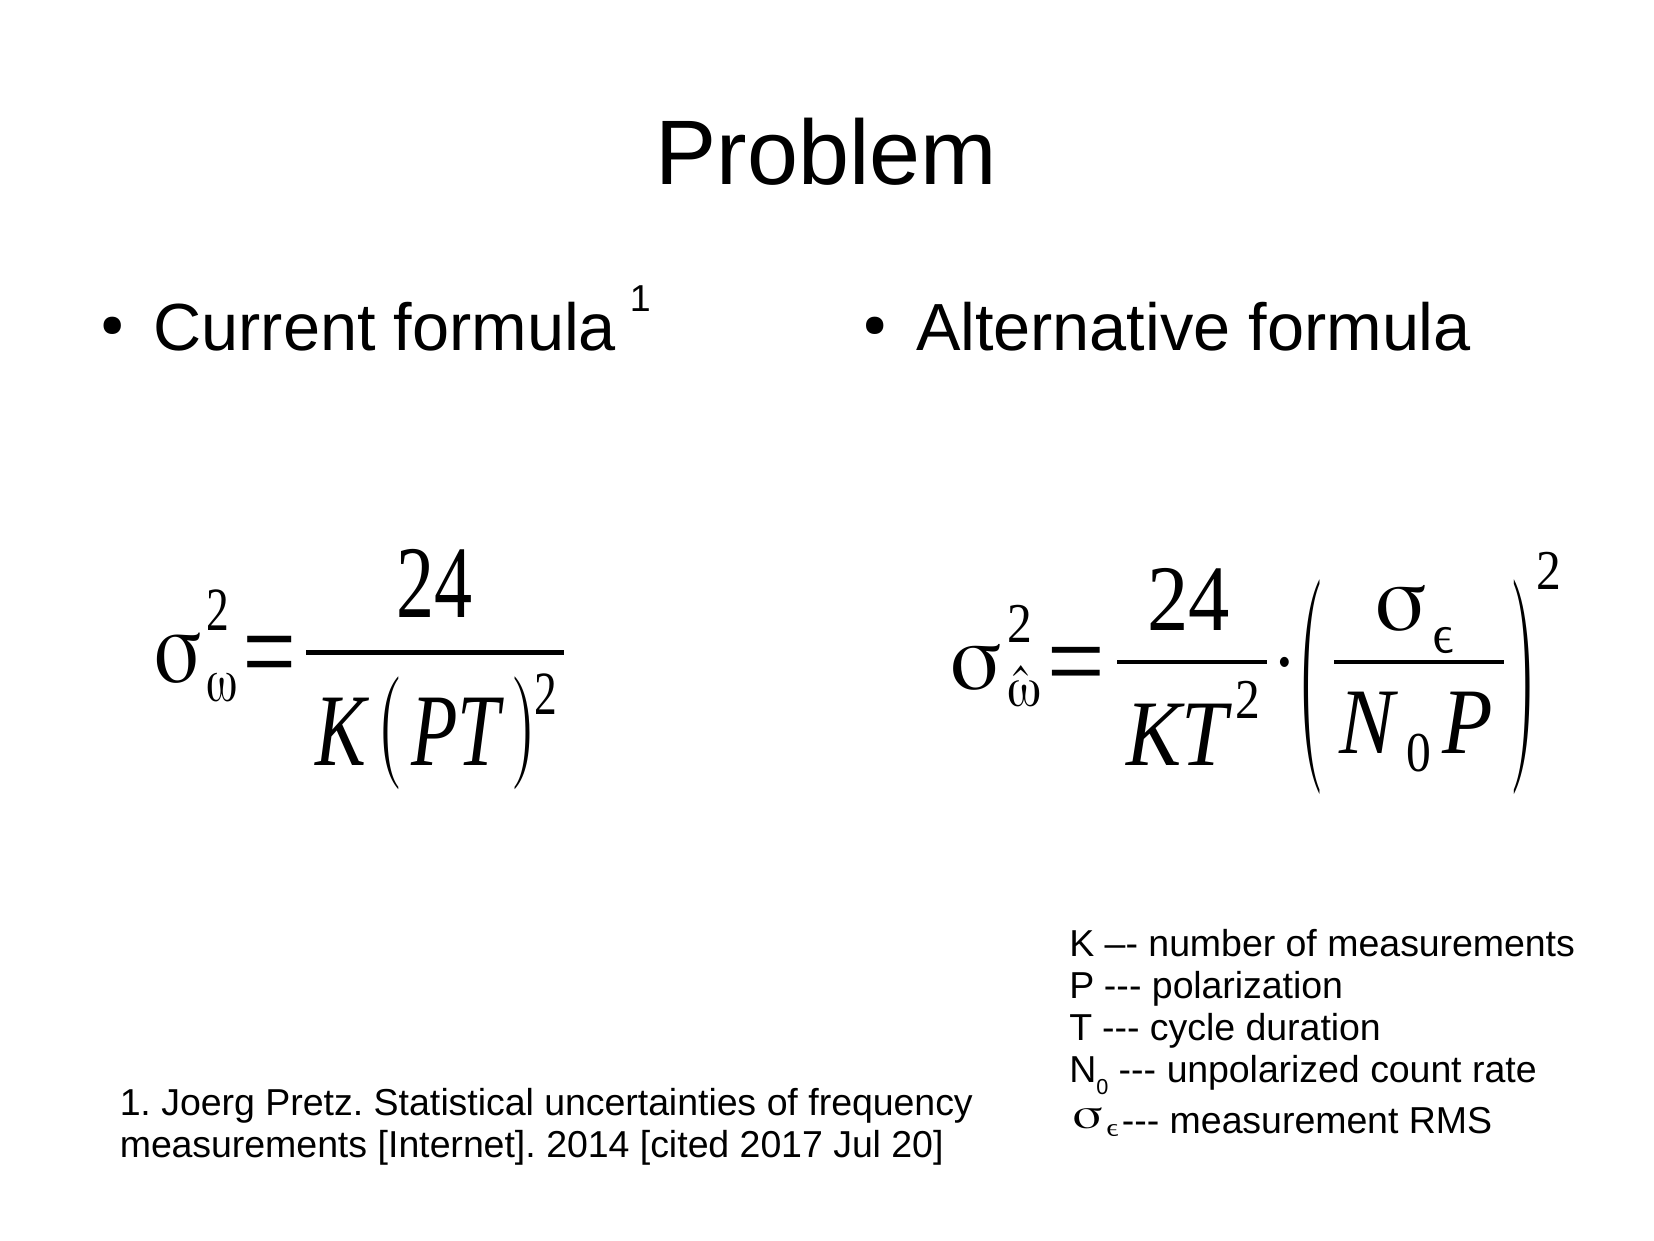

# Problem
1
Current formula
Alternative formula
K –- number of measurements
P --- polarization
T --- cycle duration
N0 --- unpolarized count rate
 --- measurement RMS
1. Joerg Pretz. Statistical uncertainties of frequency measurements [Internet]. 2014 [cited 2017 Jul 20]